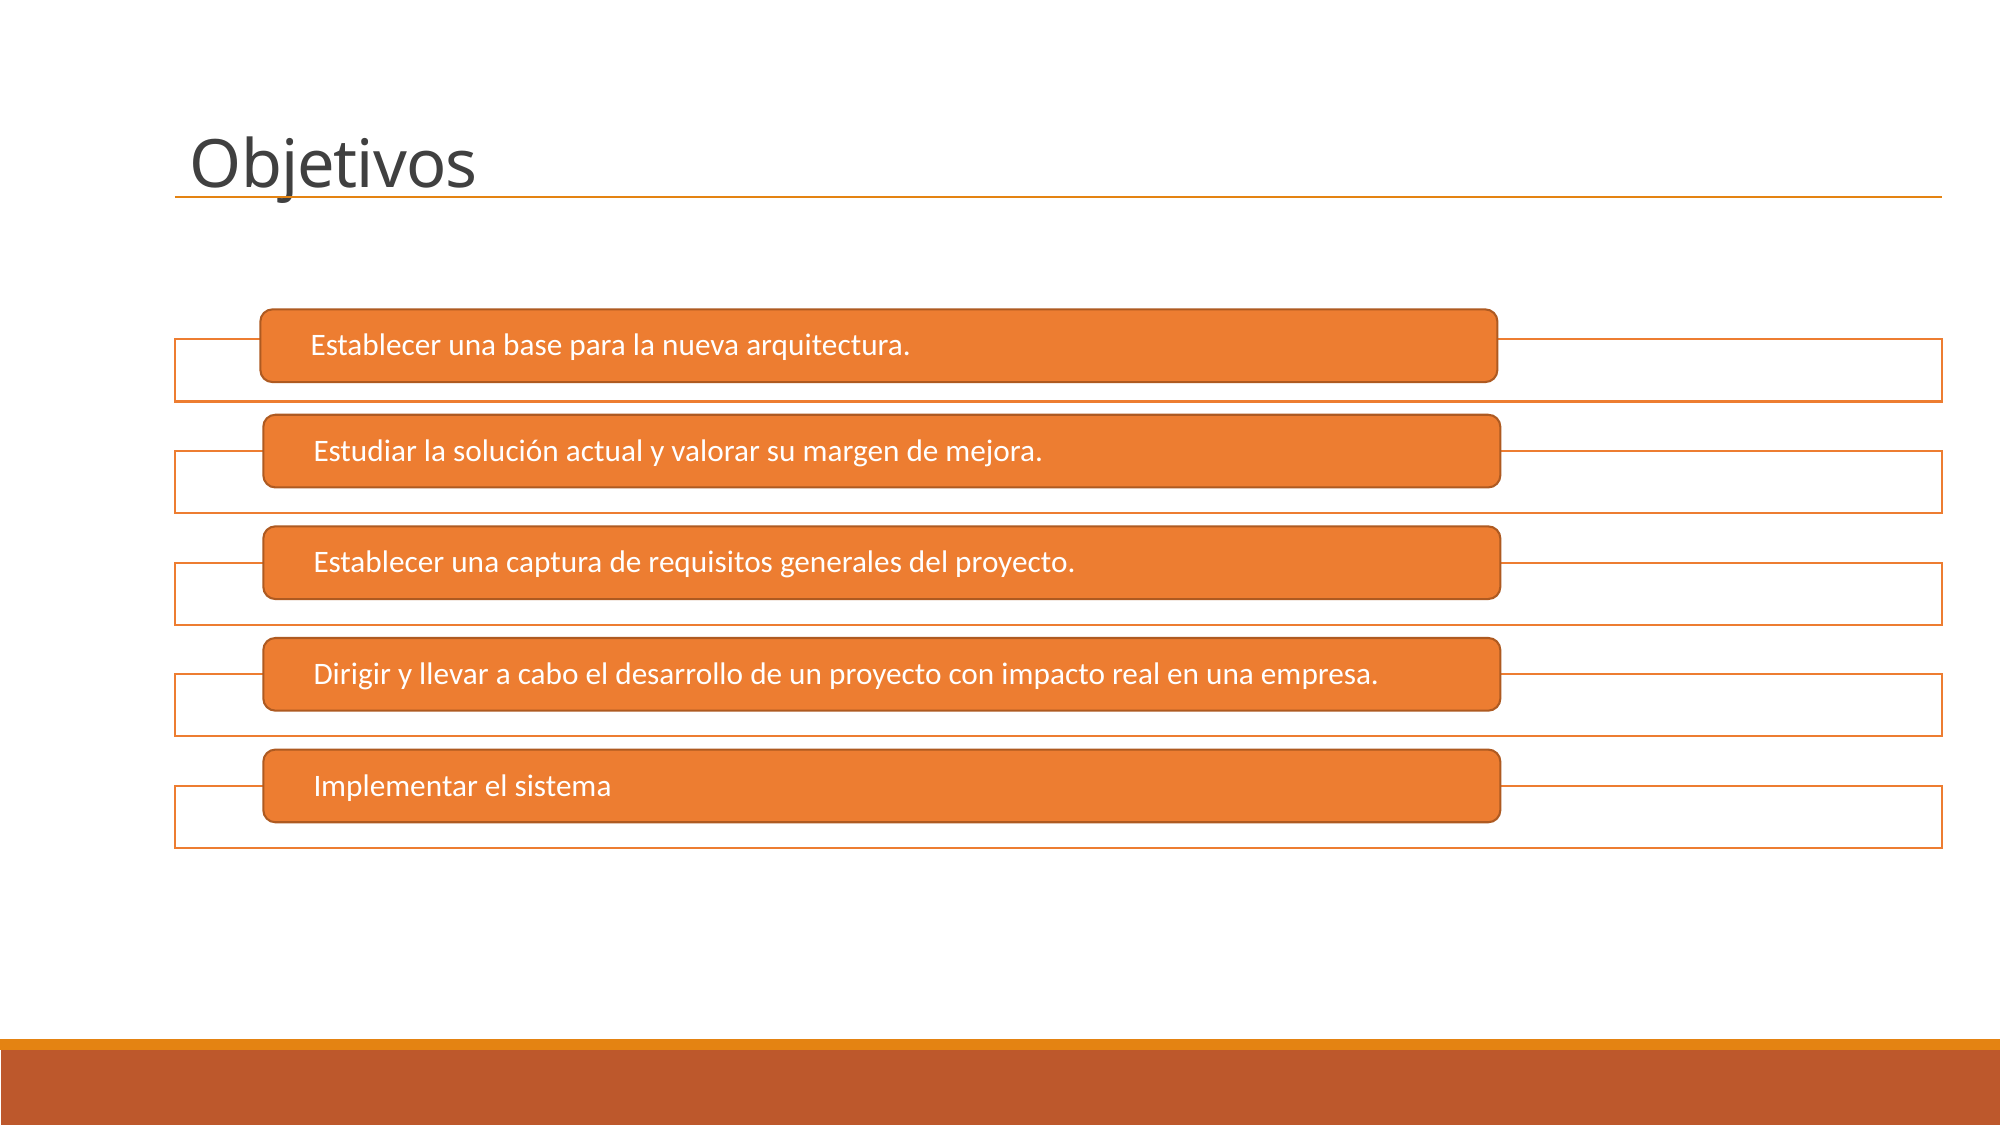

Objetivos
Establecer una base para la nueva arquitectura.
Estudiar la solución actual y valorar su margen de mejora.
Establecer una captura de requisitos generales del proyecto.
Dirigir y llevar a cabo el desarrollo de un proyecto con impacto real en una empresa.
Implementar el sistema